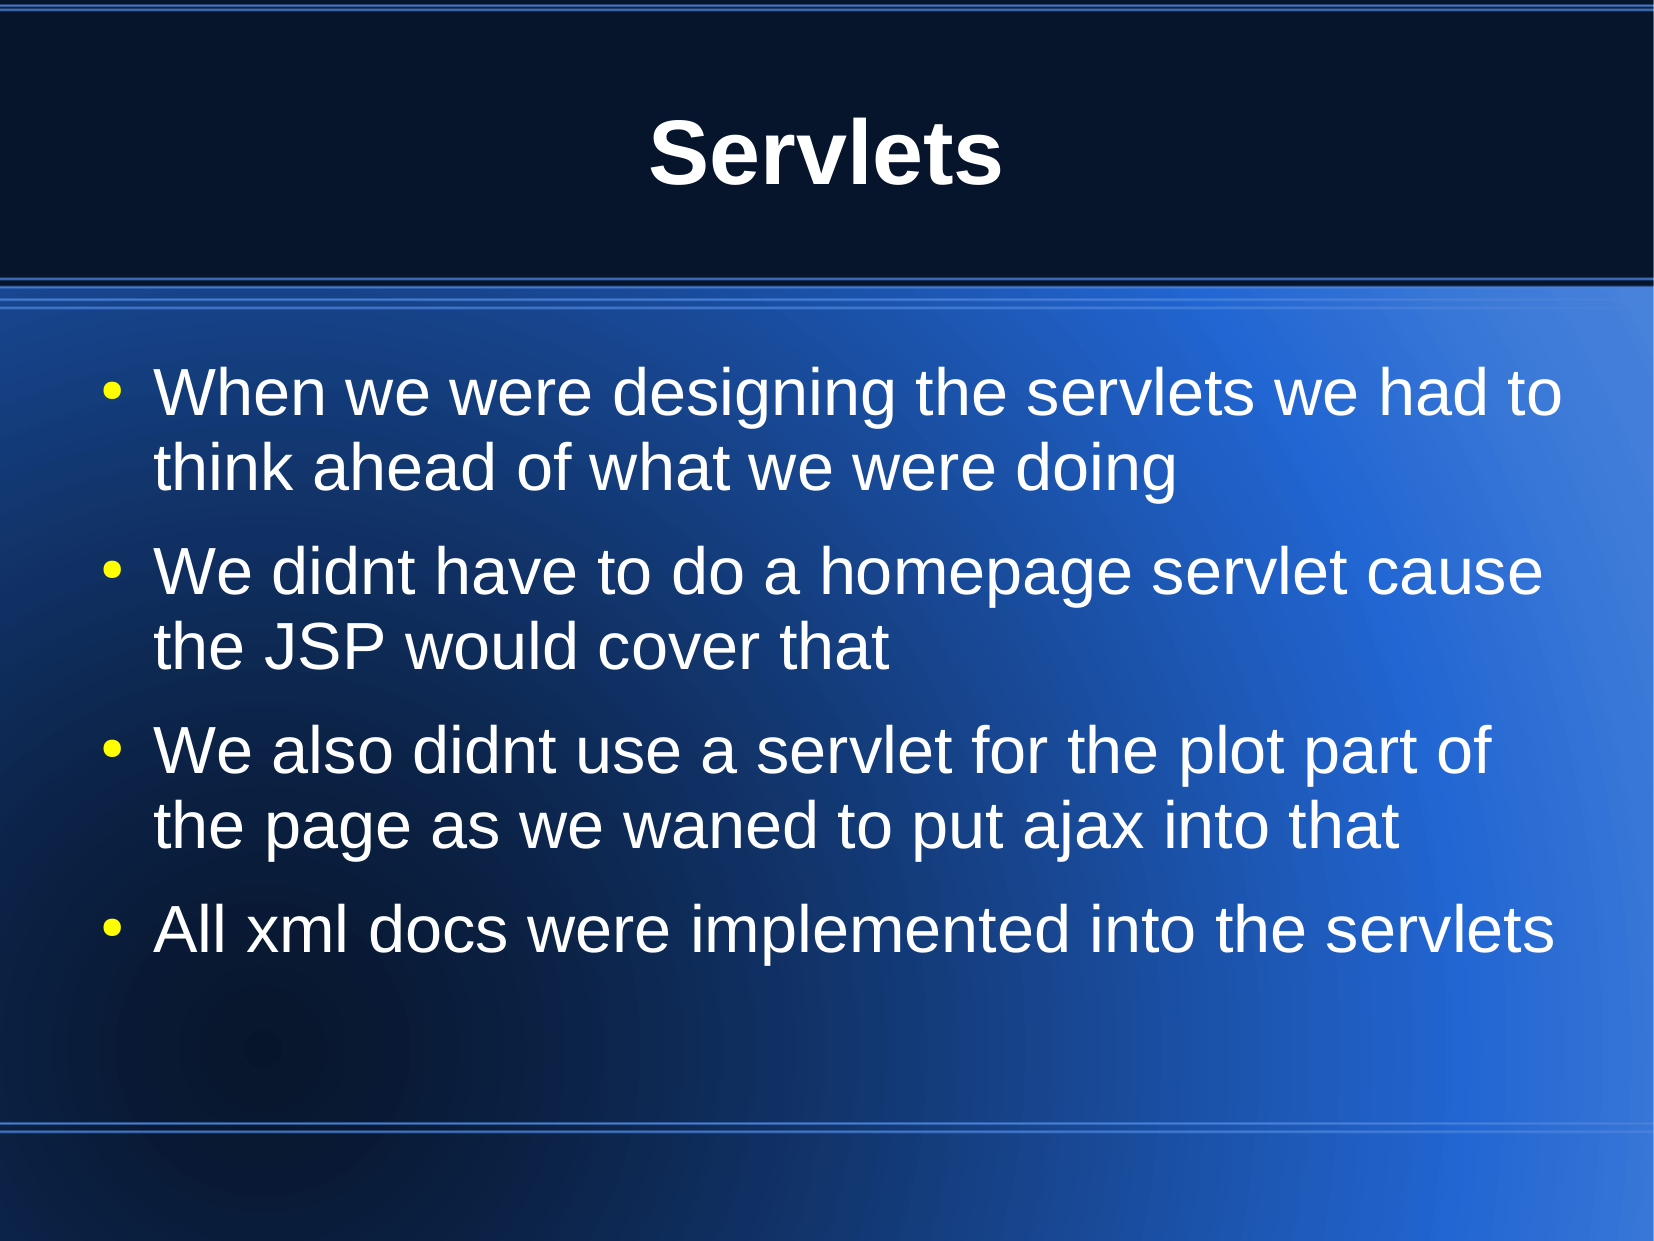

# Servlets
When we were designing the servlets we had to think ahead of what we were doing
We didnt have to do a homepage servlet cause the JSP would cover that
We also didnt use a servlet for the plot part of the page as we waned to put ajax into that
All xml docs were implemented into the servlets